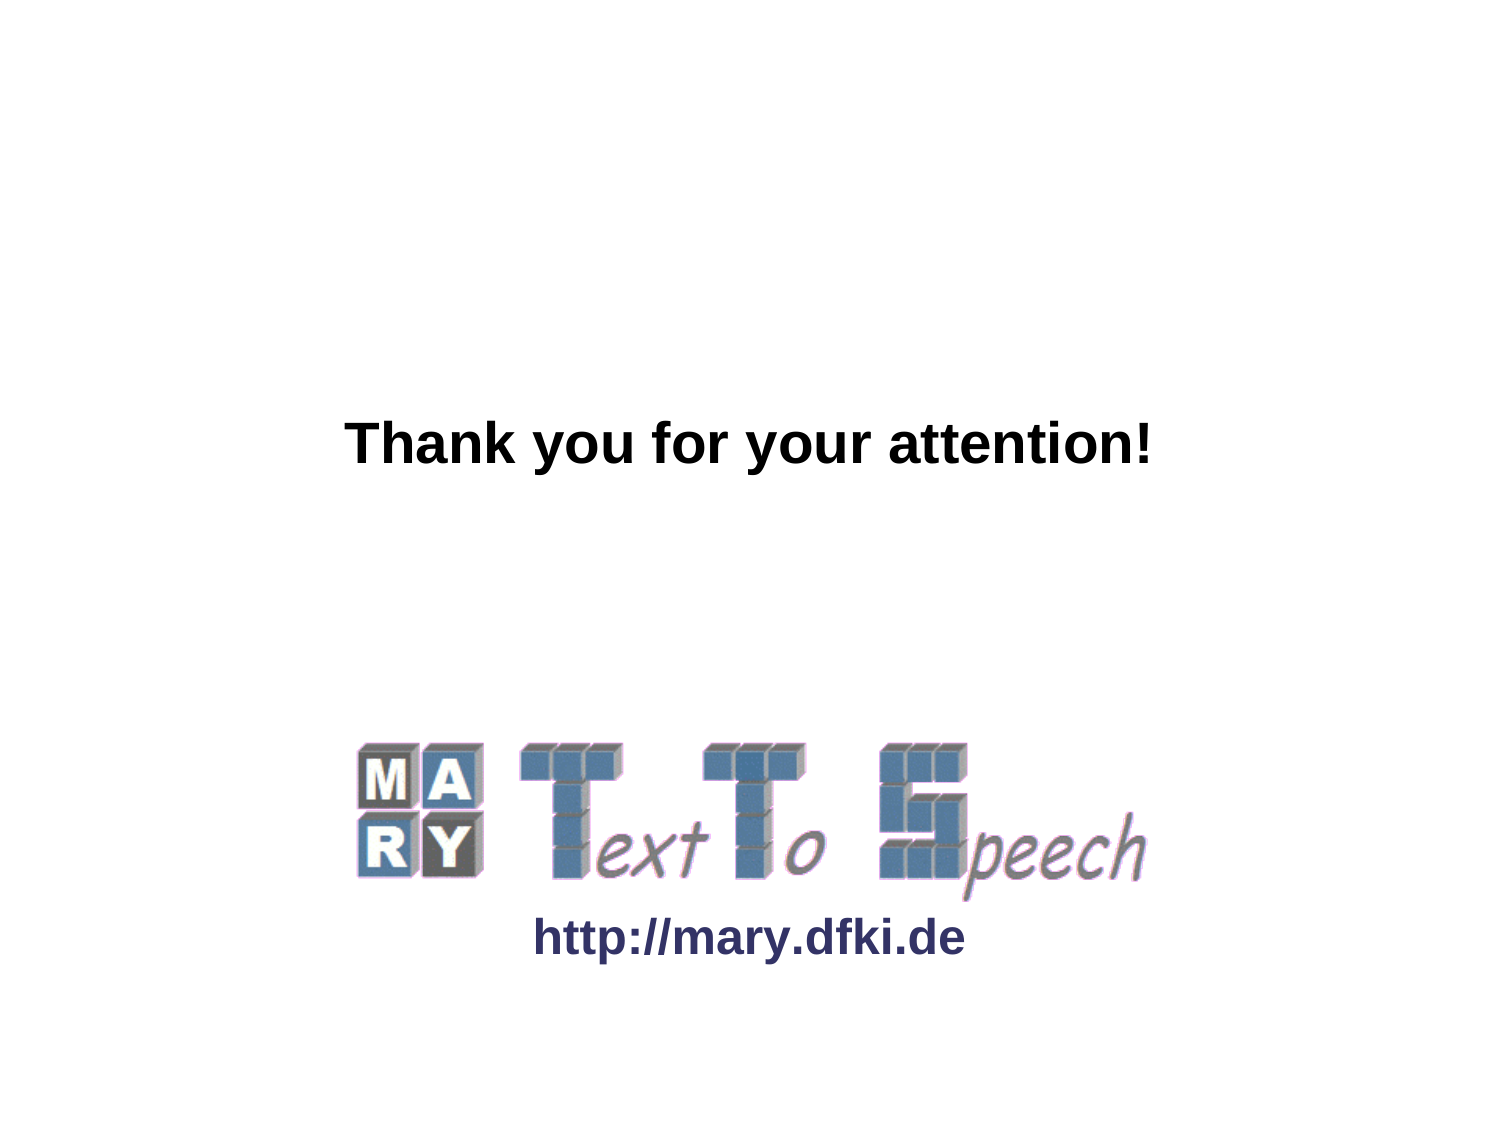

# Thank you for your attention!
http://mary.dfki.de